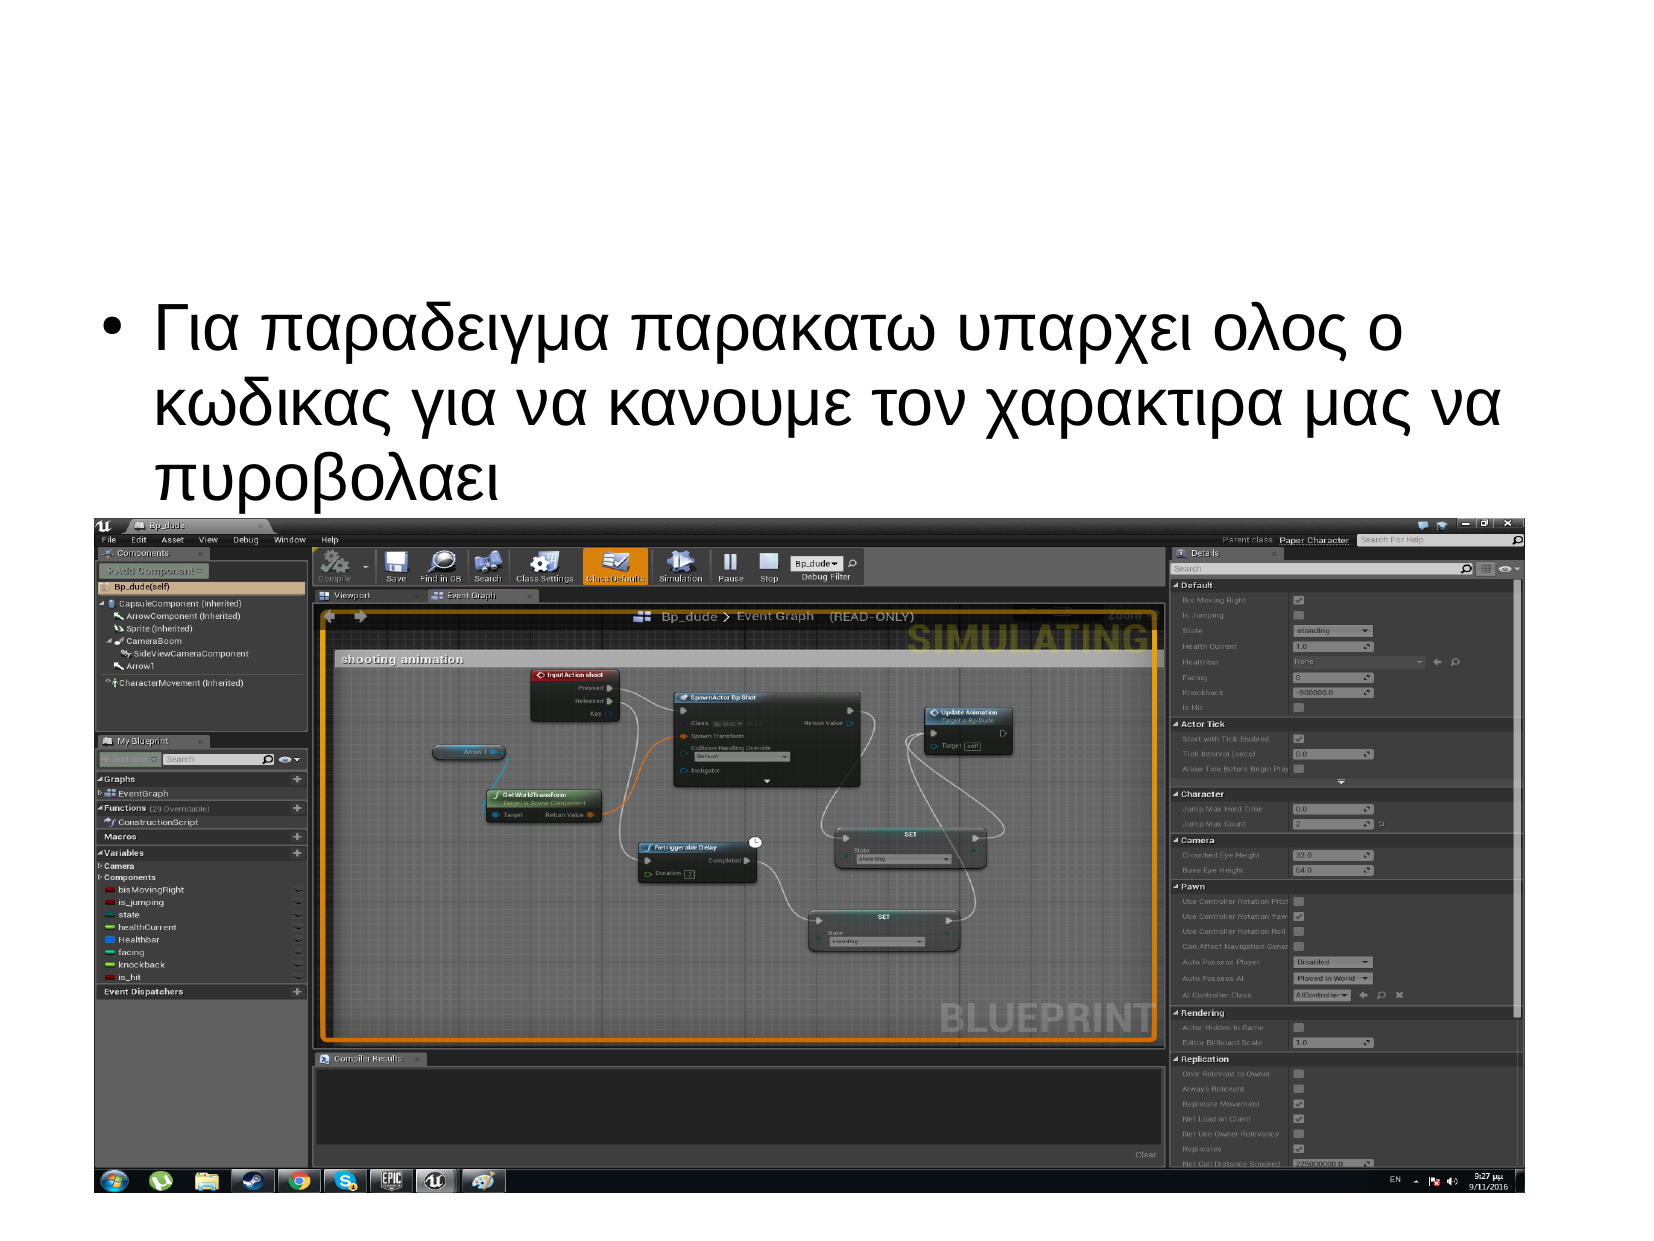

#
Για παραδειγμα παρακατω υπαρχει ολος ο κωδικας για να κανουμε τον χαρακτιρα μας να πυροβολαει